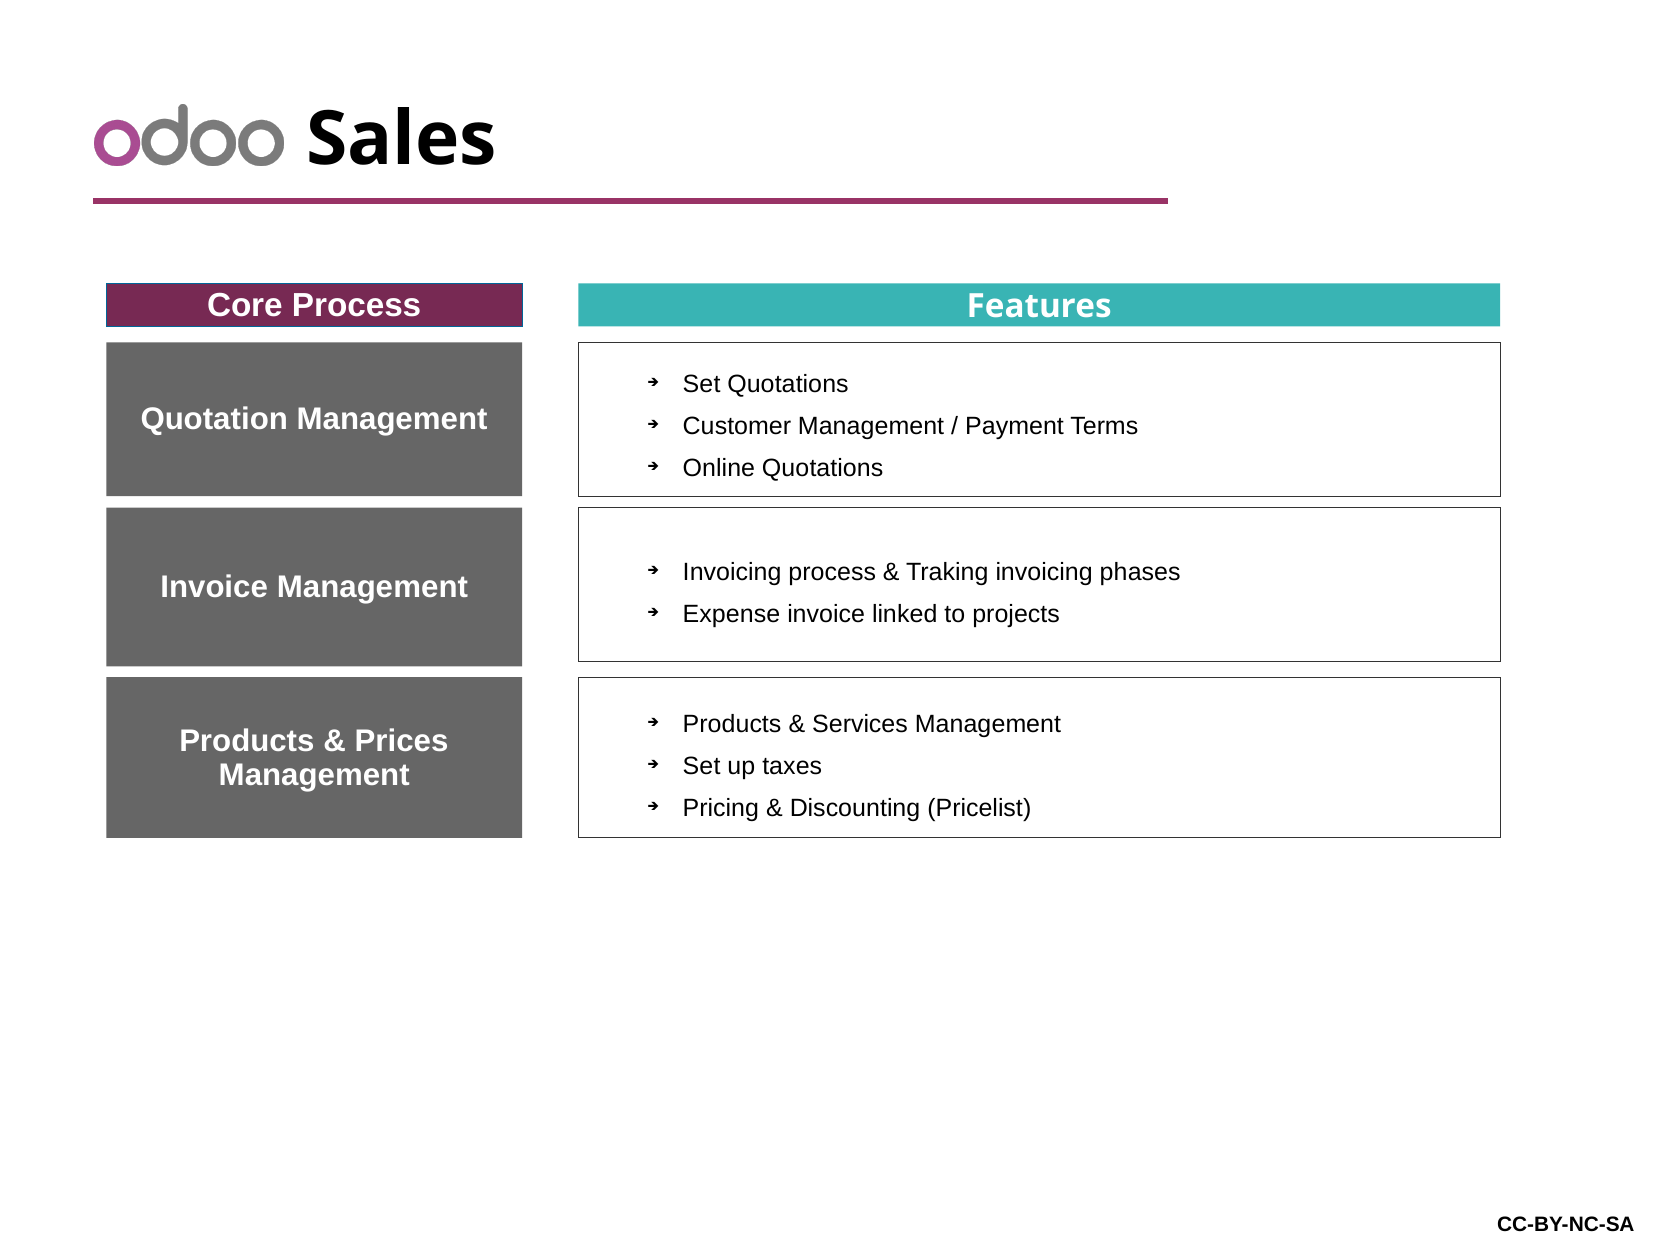

# Sales
Core Process
Features
Quotation Management
Set Quotations
Customer Management / Payment Terms
Online Quotations
Invoice Management
Invoicing process & Traking invoicing phases
Expense invoice linked to projects
Products & Prices Management
Products & Services Management
Set up taxes
Pricing & Discounting (Pricelist)
CC-BY-NC-SA